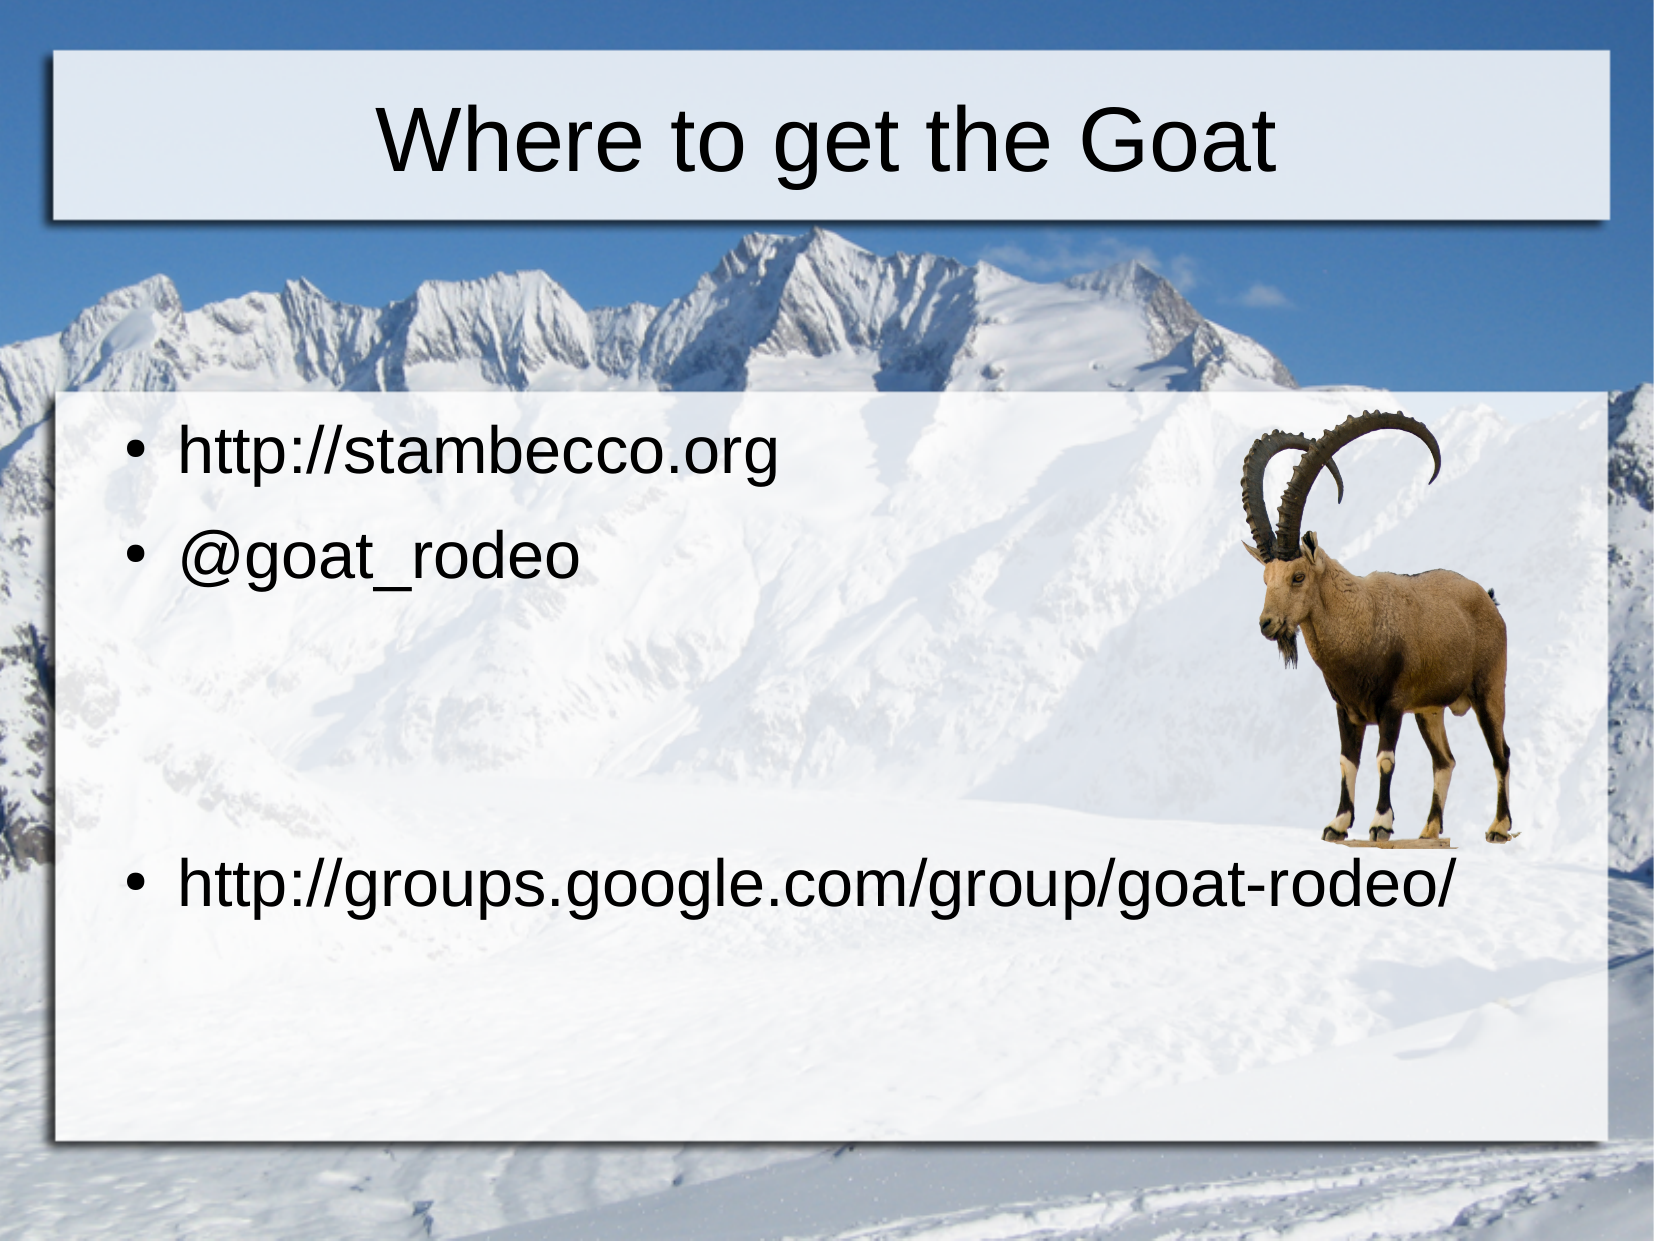

# Where to get the Goat
http://stambecco.org
@goat_rodeo
http://groups.google.com/group/goat-rodeo/